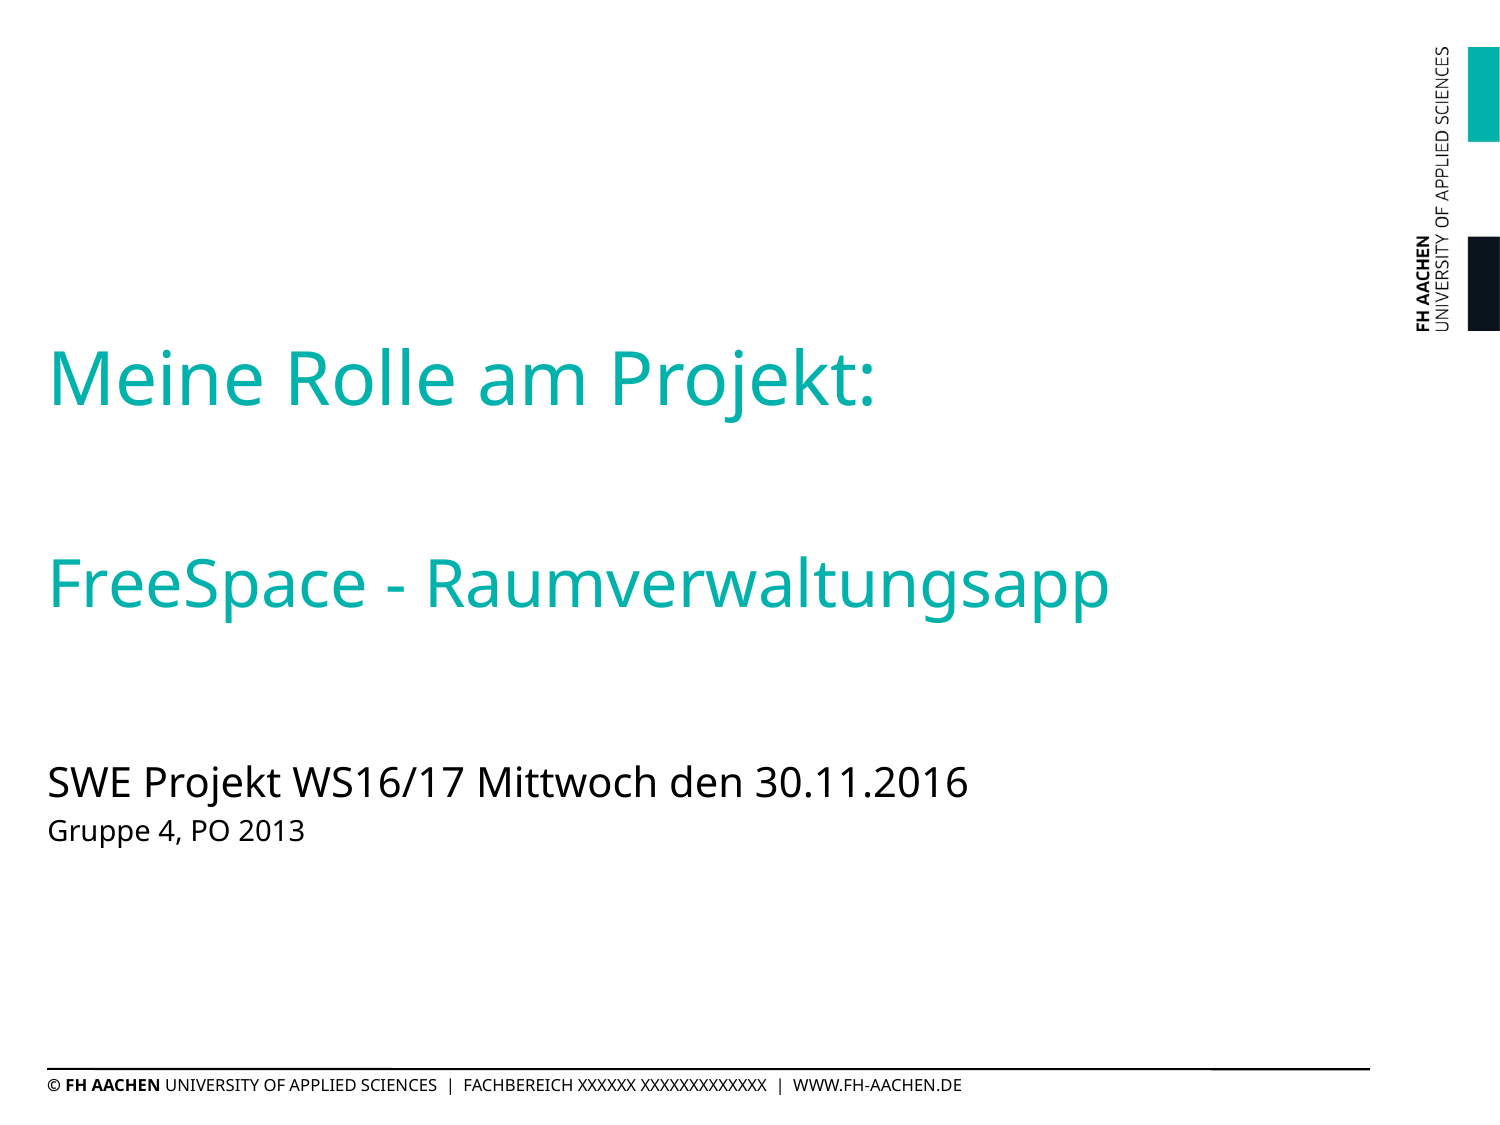

# Meine Rolle am Projekt: FreeSpace - Raumverwaltungsapp
SWE Projekt WS16/17 Mittwoch den 30.11.2016
Gruppe 4, PO 2013
© FH AACHEN UNIVERSITY OF APPLIED SCIENCES | FACHBEREICH XXXXXX XXXXXXXXXXXXX | WWW.FH-AACHEN.DE